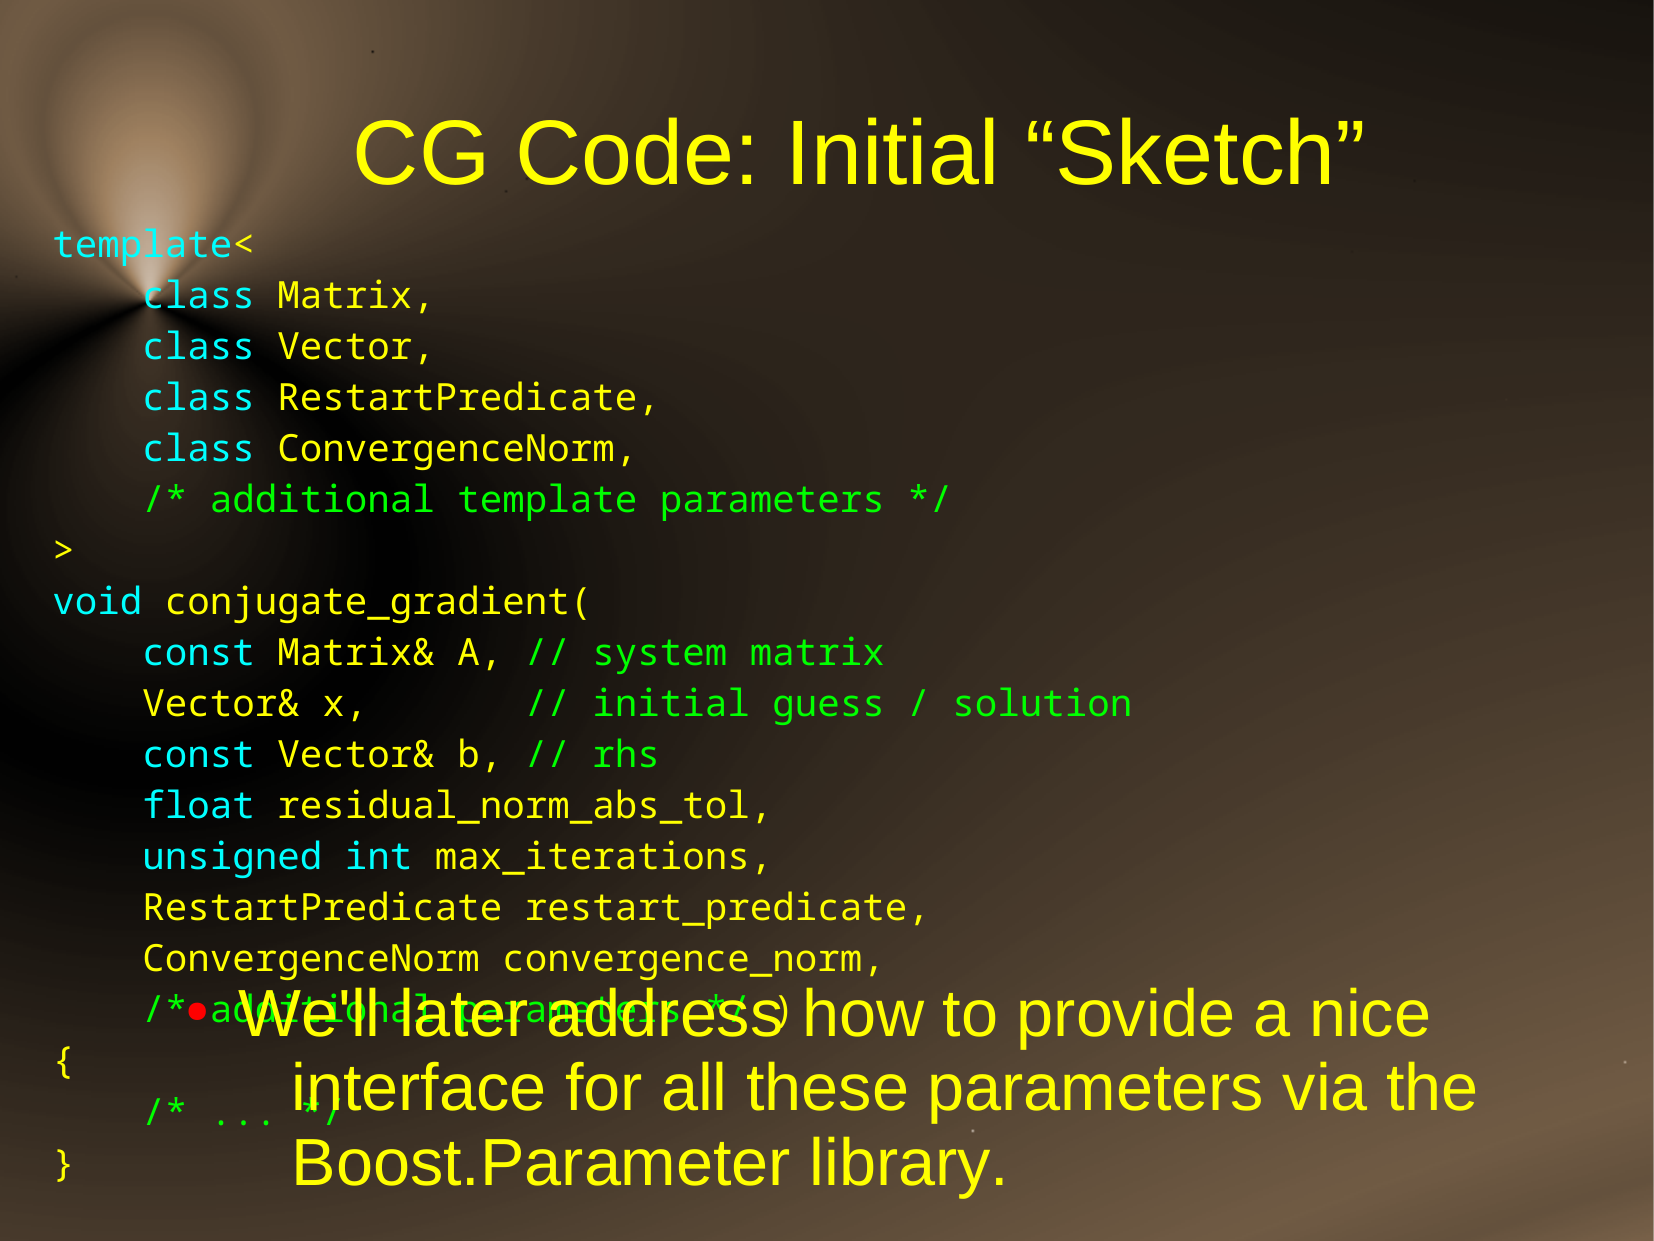

# CG Code: Initial “Sketch”
template<
 class Matrix,
 class Vector,
 class RestartPredicate,
 class ConvergenceNorm,
 /* additional template parameters */
>
void conjugate_gradient(
 const Matrix& A, // system matrix
 Vector& x, // initial guess / solution
 const Vector& b, // rhs
 float residual_norm_abs_tol,
 unsigned int max_iterations,
 RestartPredicate restart_predicate,
 ConvergenceNorm convergence_norm,
 /* additional parameters */ )
{
 /* ... */
}
We'll later address how to provide a nice interface for all these parameters via the Boost.Parameter library.